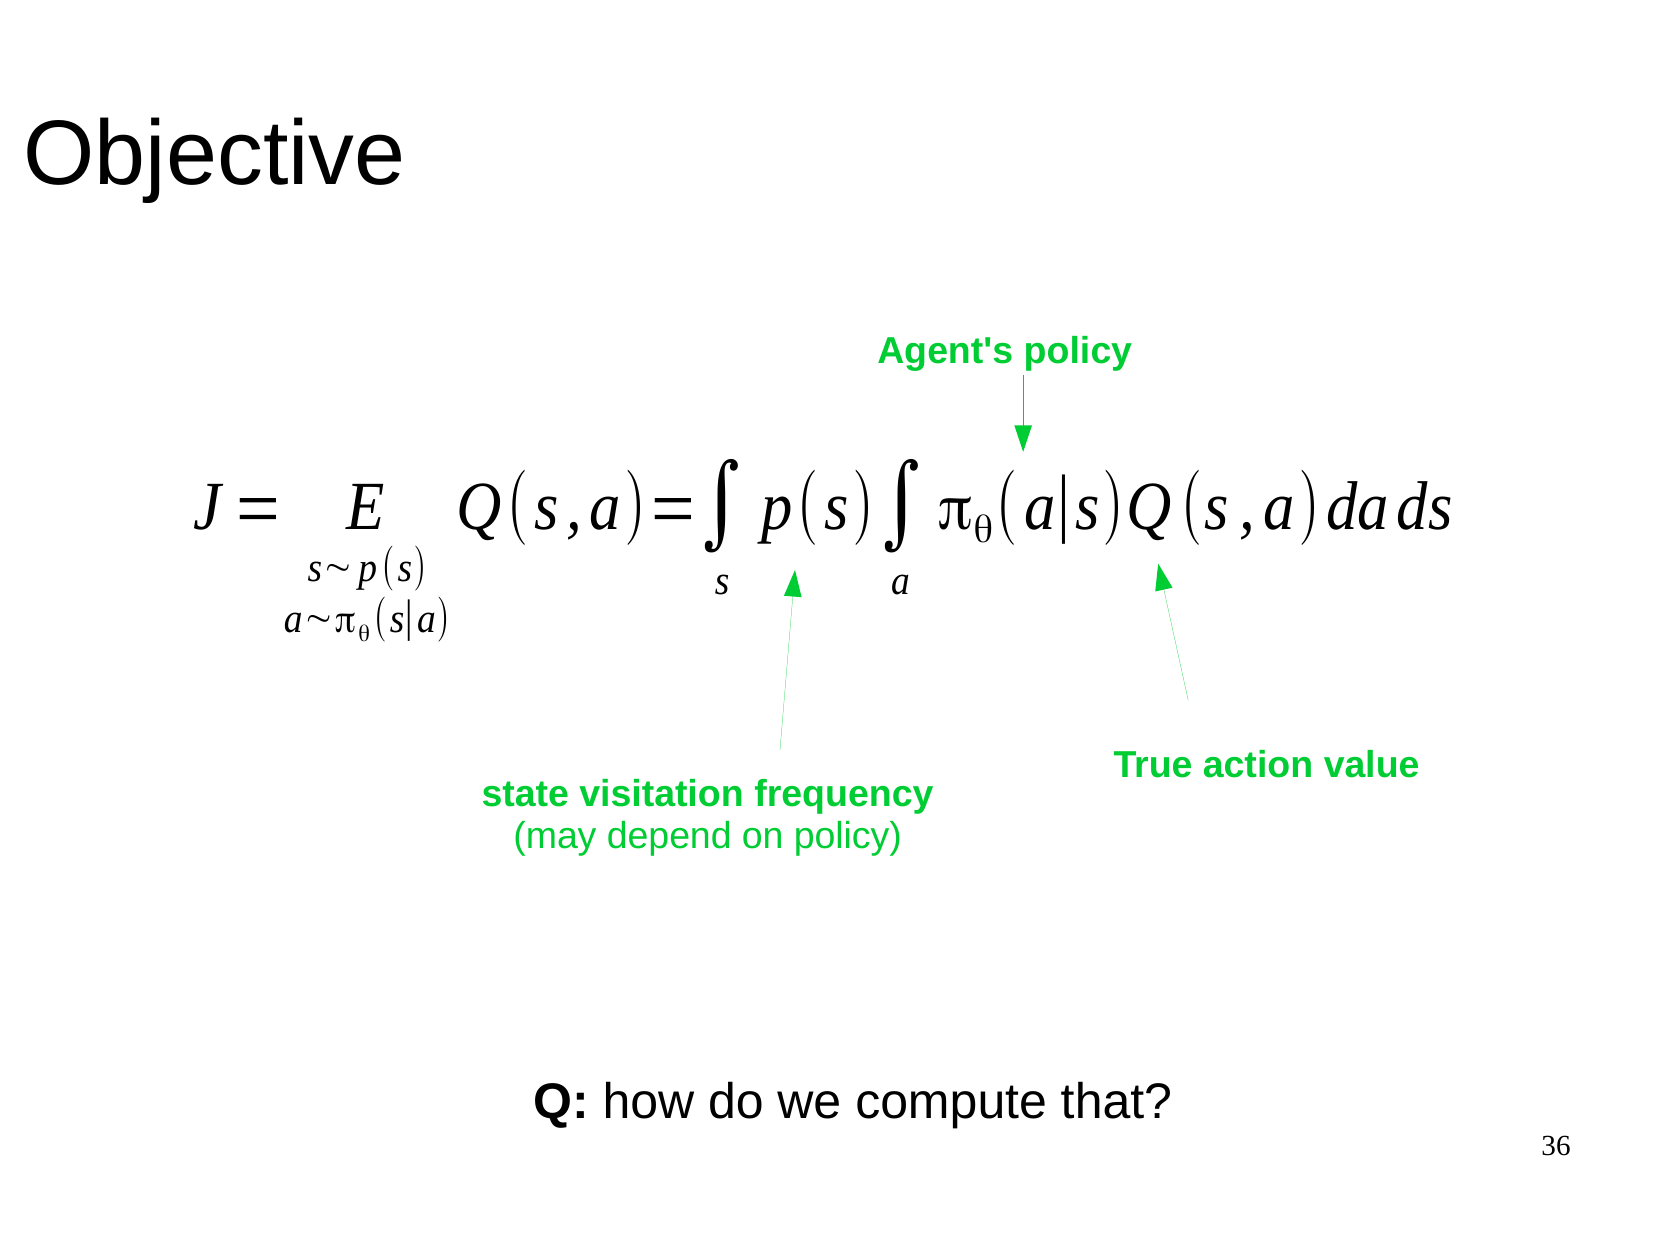

# Objective
Agent's policy
True action value
state visitation frequency
(may depend on policy)
 Q: how do we compute that?
36